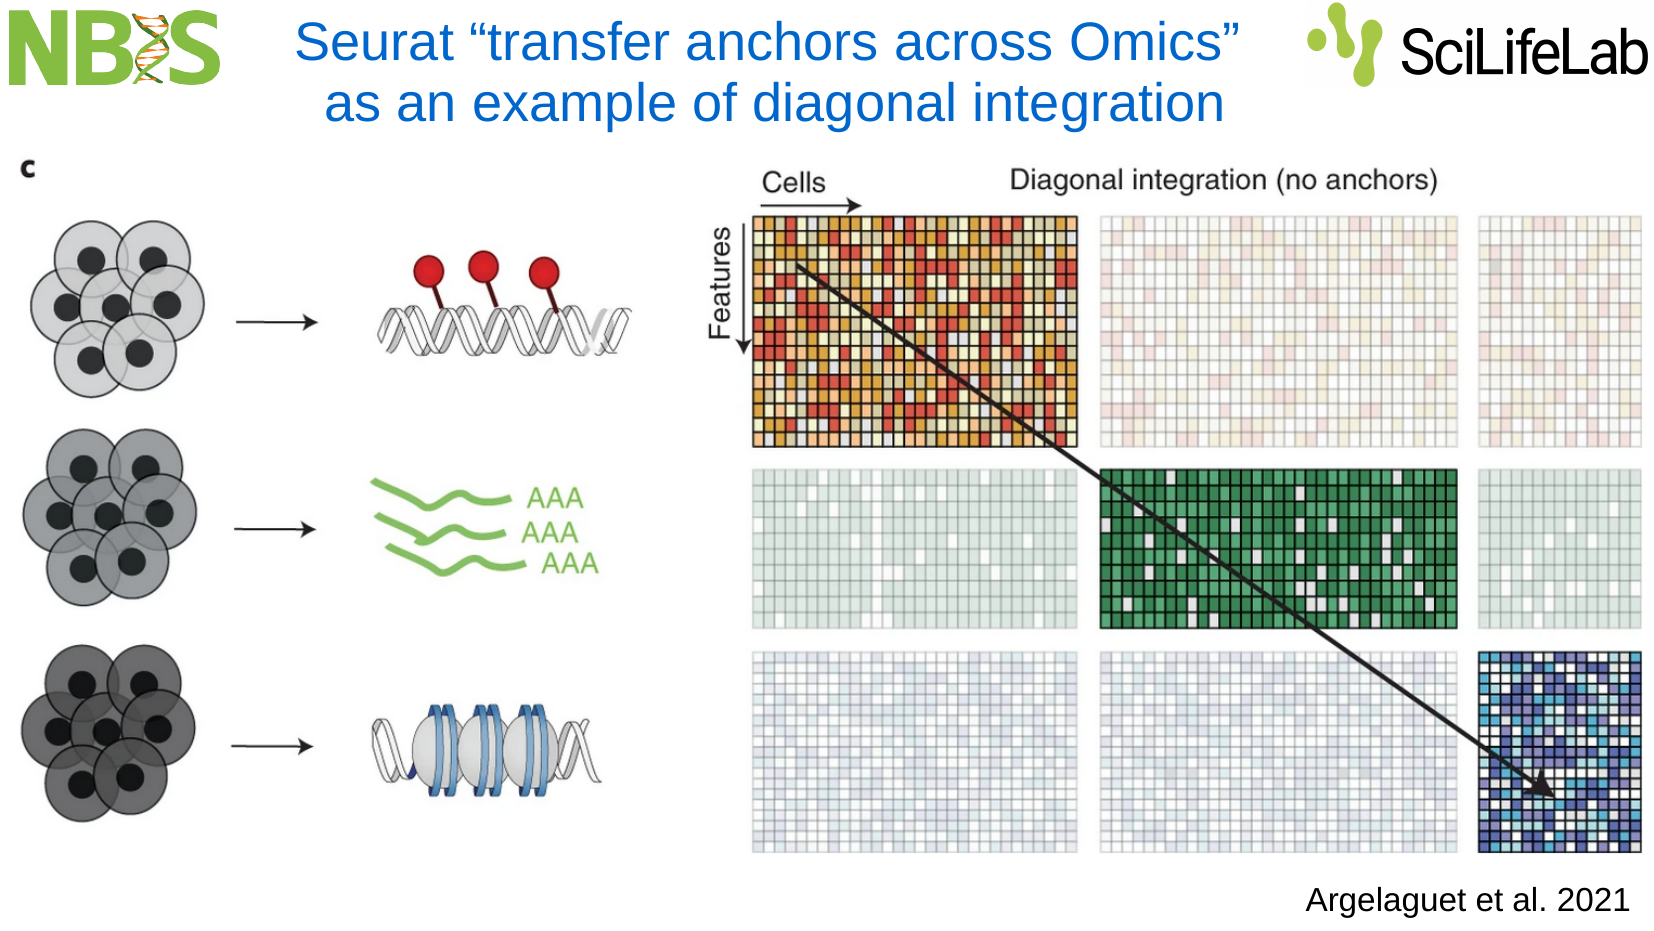

Seurat “transfer anchors across Omics”
as an example of diagonal integration
Argelaguet et al. 2021